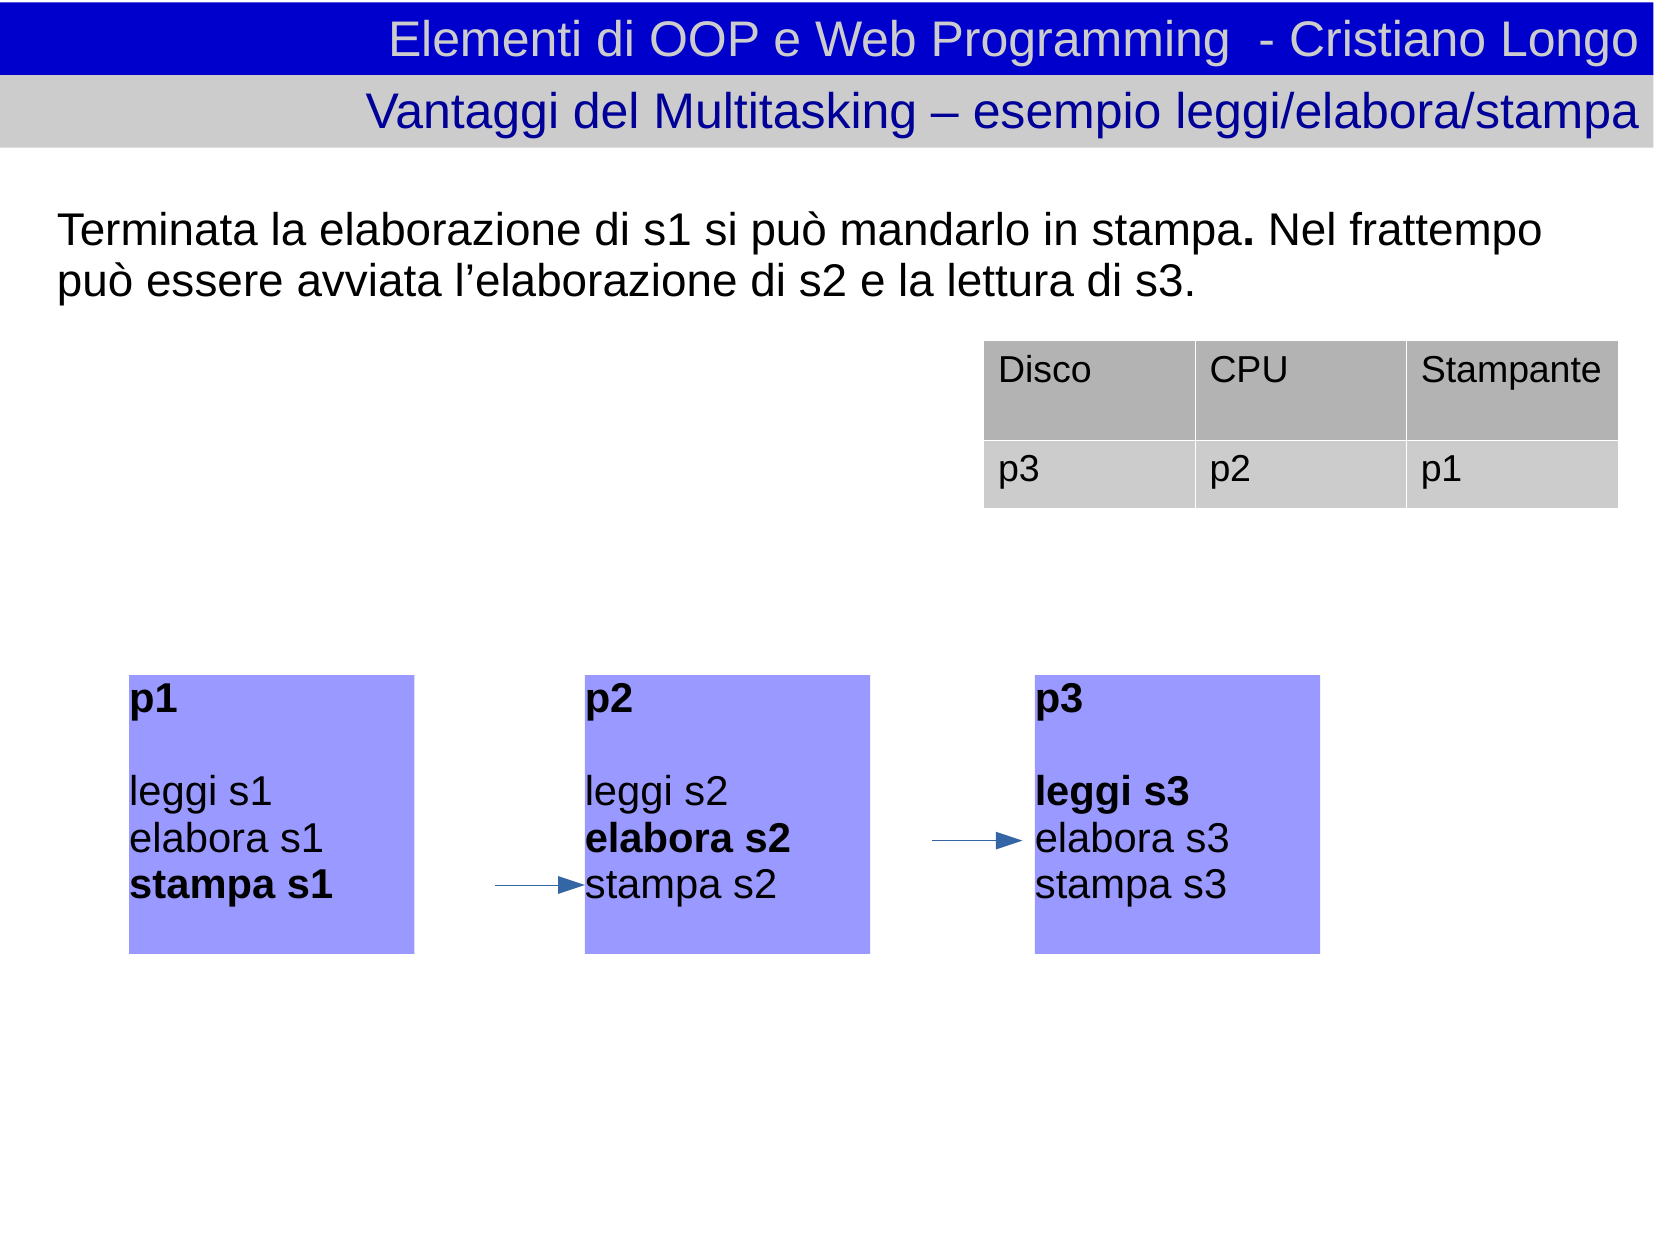

# Elementi di OOP e Web Programming - Cristiano Longo
Vantaggi del Multitasking – esempio leggi/elabora/stampa
Terminata la elaborazione di s1 si può mandarlo in stampa. Nel frattempo può essere avviata l’elaborazione di s2 e la lettura di s3.
| Disco | CPU | Stampante |
| --- | --- | --- |
| p3 | p2 | p1 |
p1
leggi s1
elabora s1
stampa s1
p2
leggi s2
elabora s2
stampa s2
p3
leggi s3
elabora s3
stampa s3